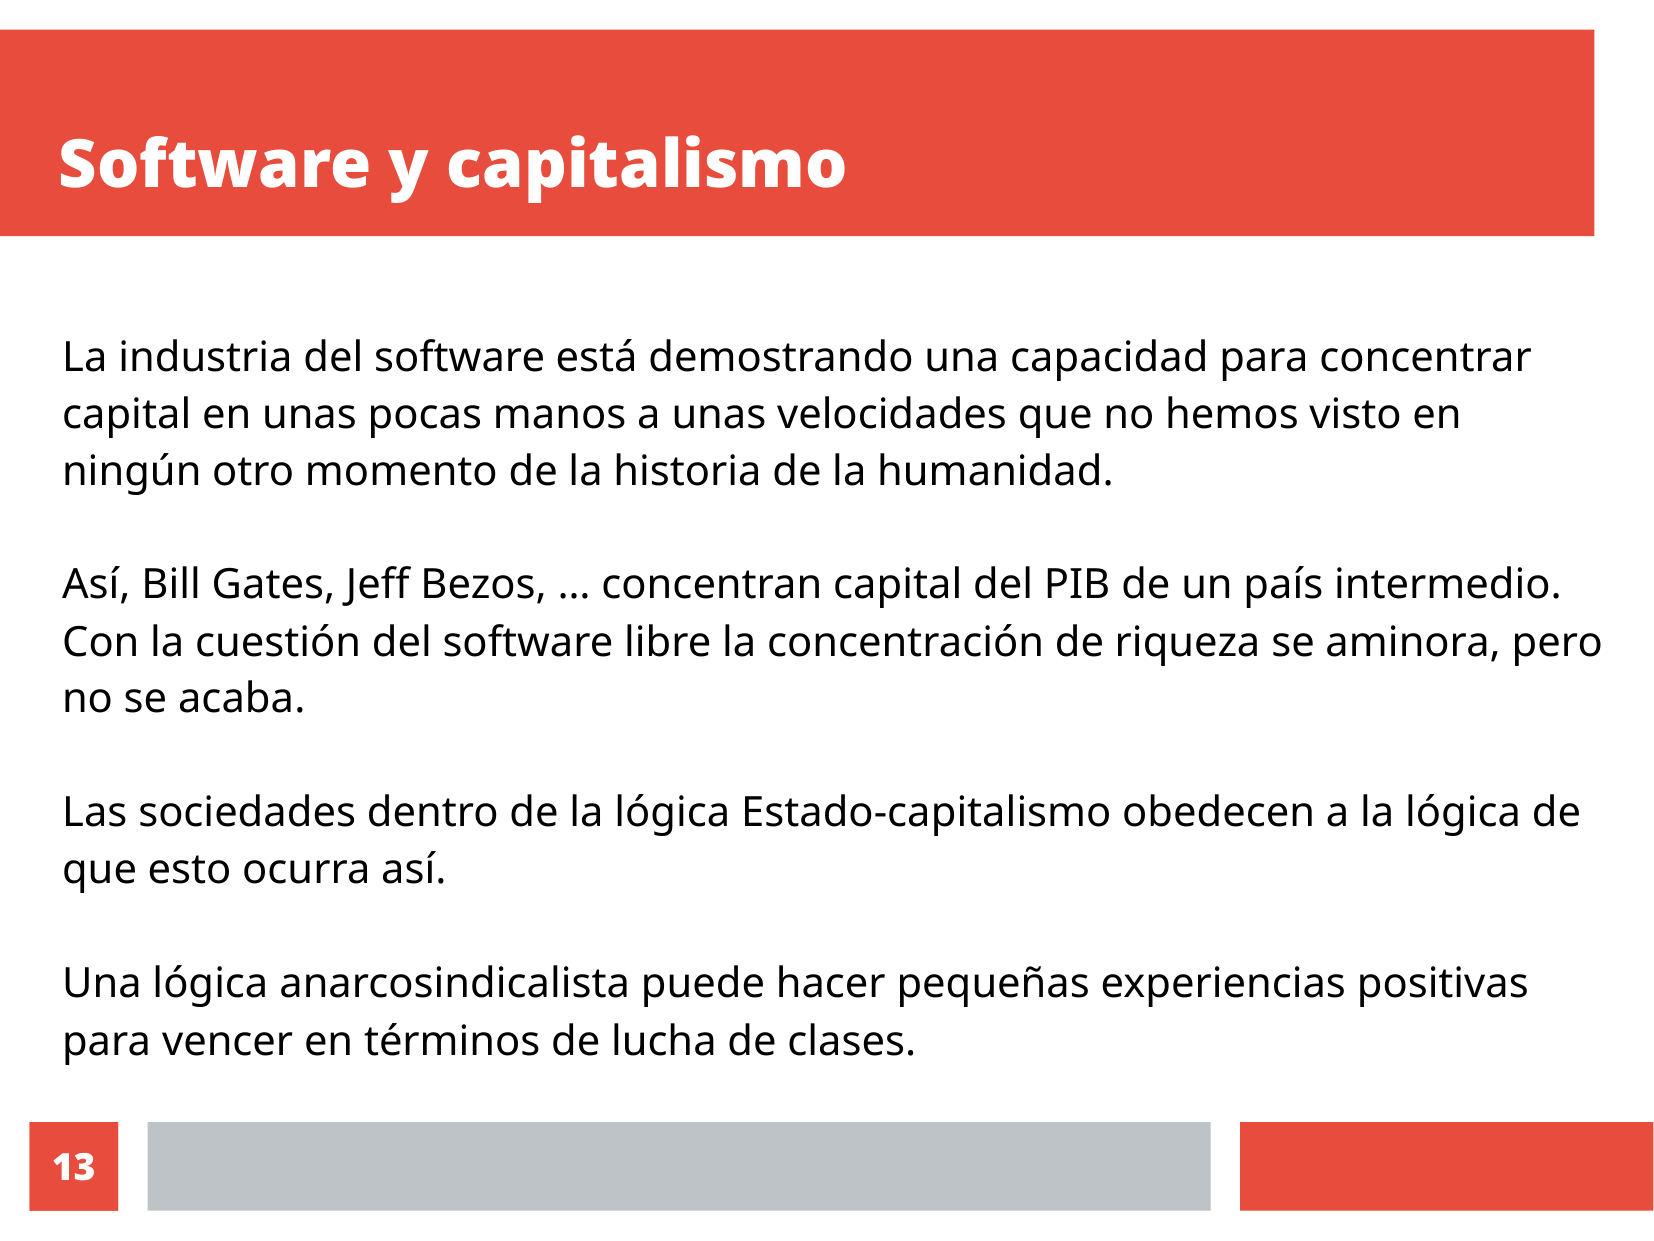

# Software y capitalismo
La industria del software está demostrando una capacidad para concentrar capital en unas pocas manos a unas velocidades que no hemos visto en ningún otro momento de la historia de la humanidad.
Así, Bill Gates, Jeff Bezos, … concentran capital del PIB de un país intermedio. Con la cuestión del software libre la concentración de riqueza se aminora, pero no se acaba.
Las sociedades dentro de la lógica Estado-capitalismo obedecen a la lógica de que esto ocurra así.
Una lógica anarcosindicalista puede hacer pequeñas experiencias positivas para vencer en términos de lucha de clases.
13